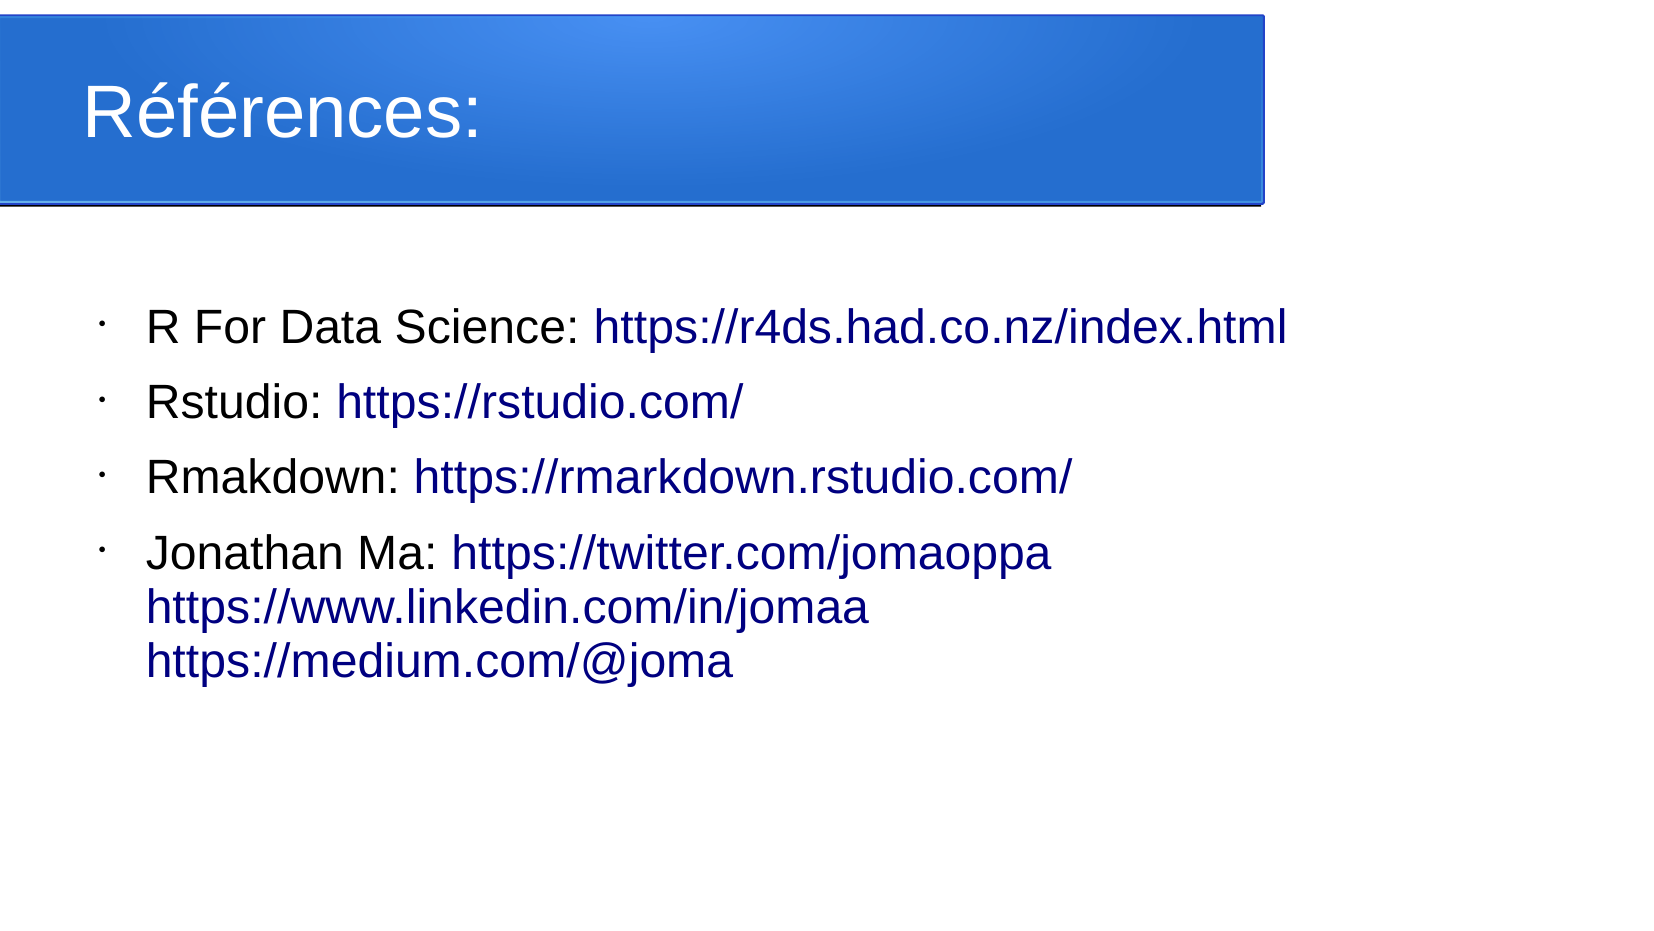

# Références:
R For Data Science: https://r4ds.had.co.nz/index.html
Rstudio: https://rstudio.com/
Rmakdown: https://rmarkdown.rstudio.com/
Jonathan Ma: https://twitter.com/jomaoppa									 https://www.linkedin.com/in/jomaa https://medium.com/@joma